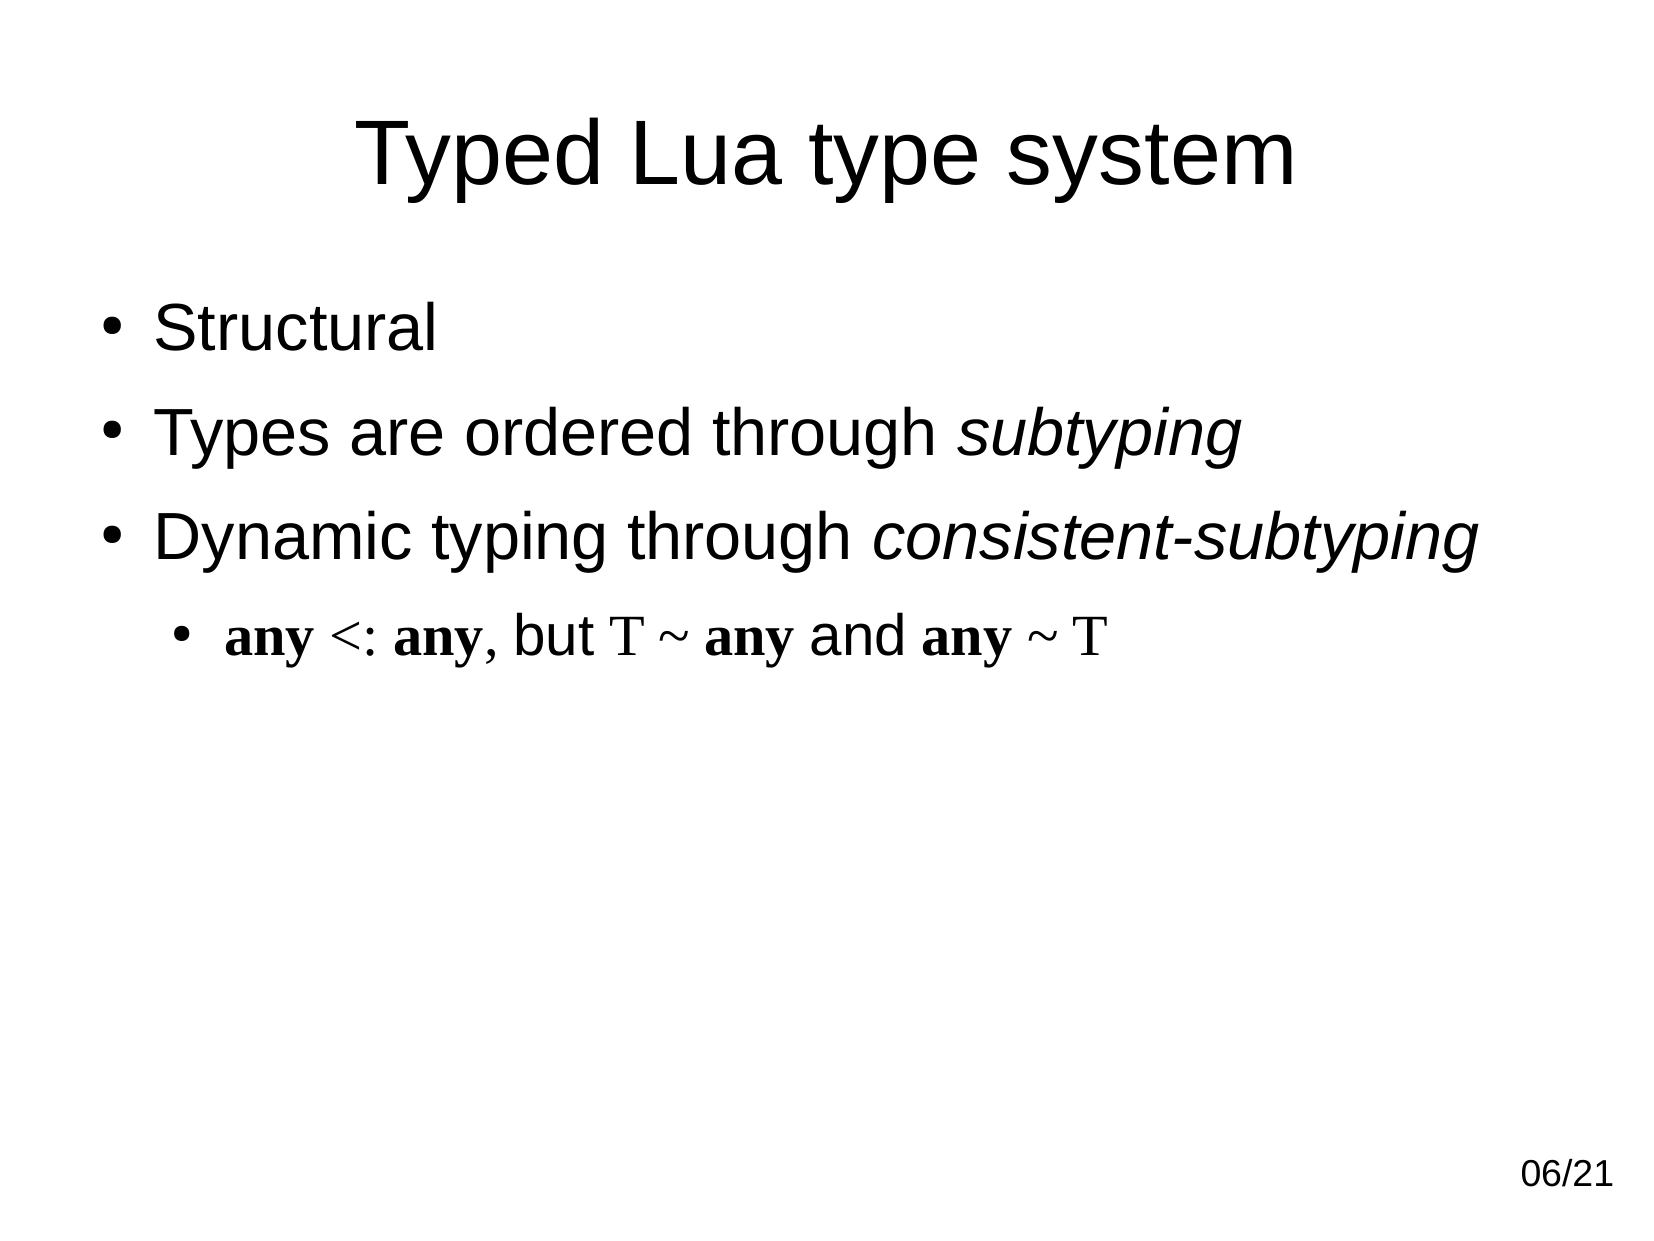

# Typed Lua type system
Structural
Types are ordered through subtyping
Dynamic typing through consistent-subtyping
any <: any, but T ~ any and any ~ T
 06/21